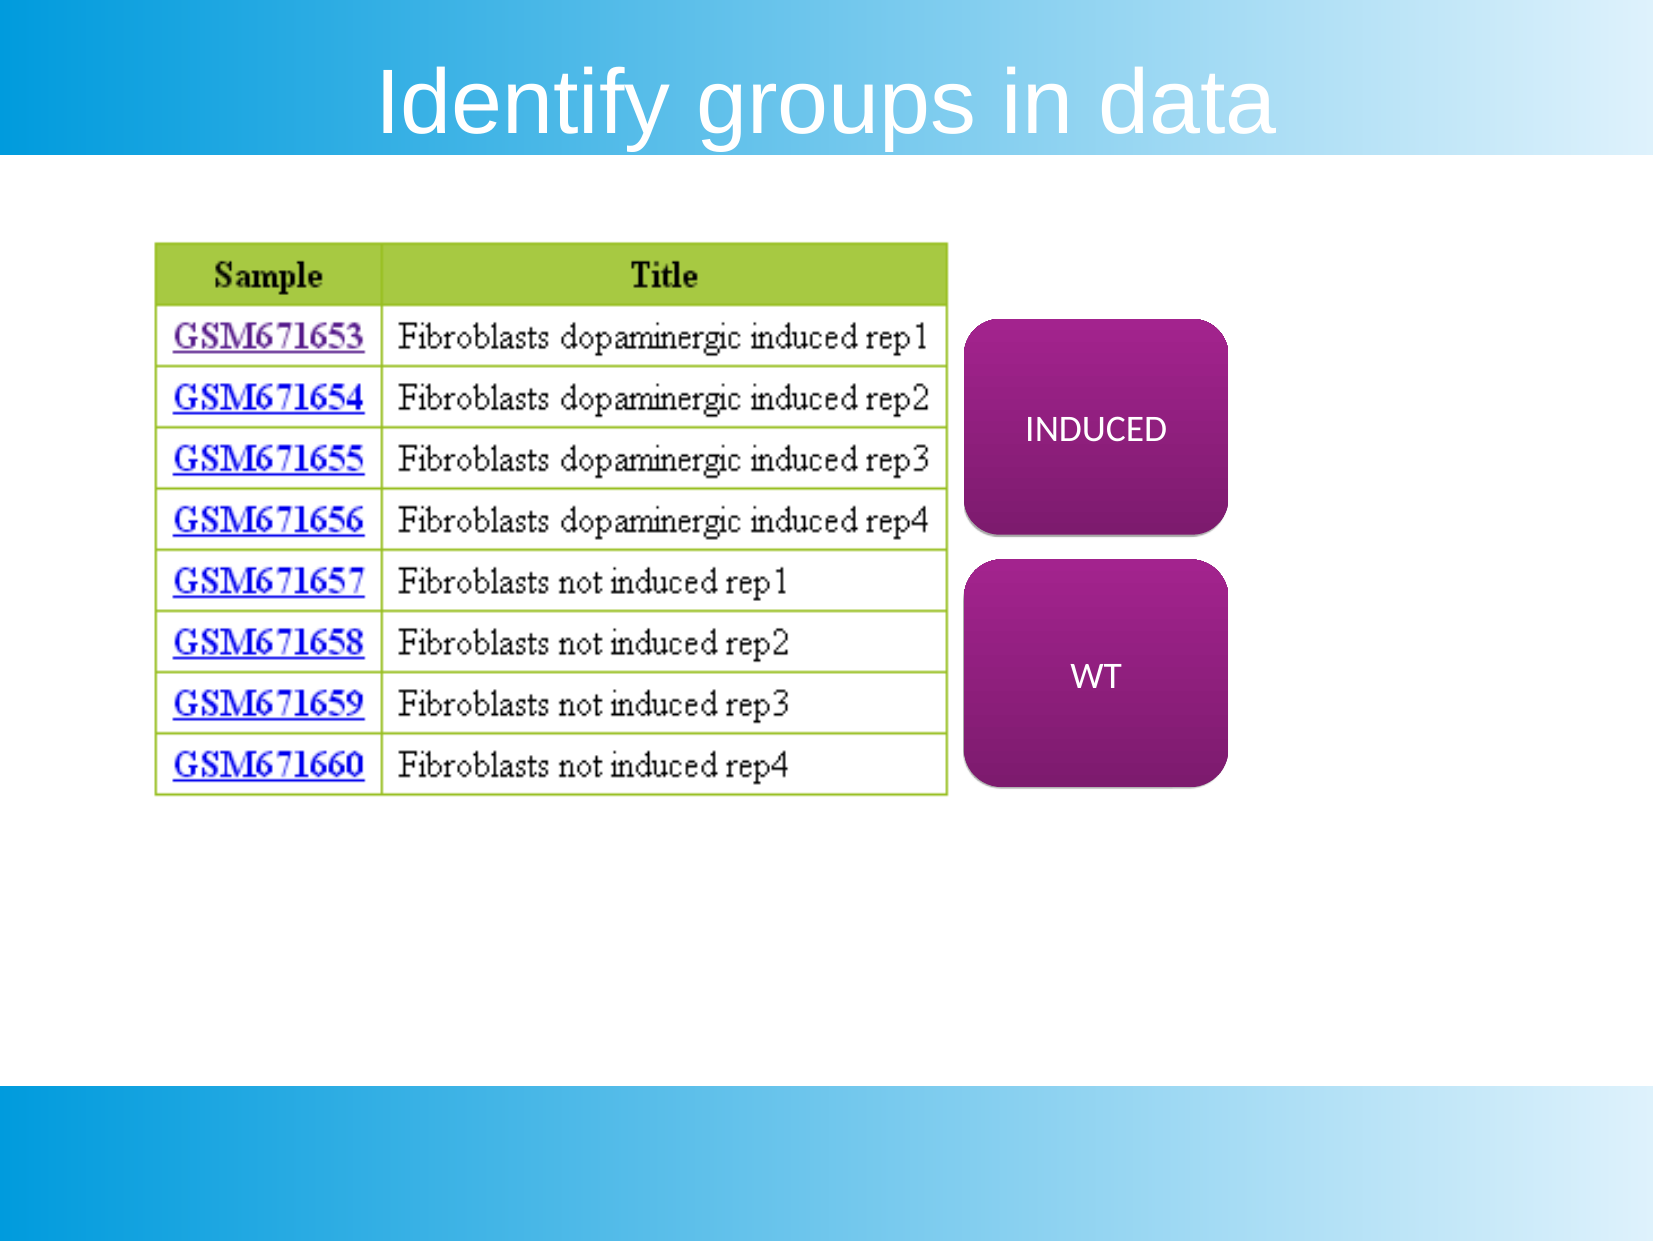

# Identify groups in data
INDUCED
WT